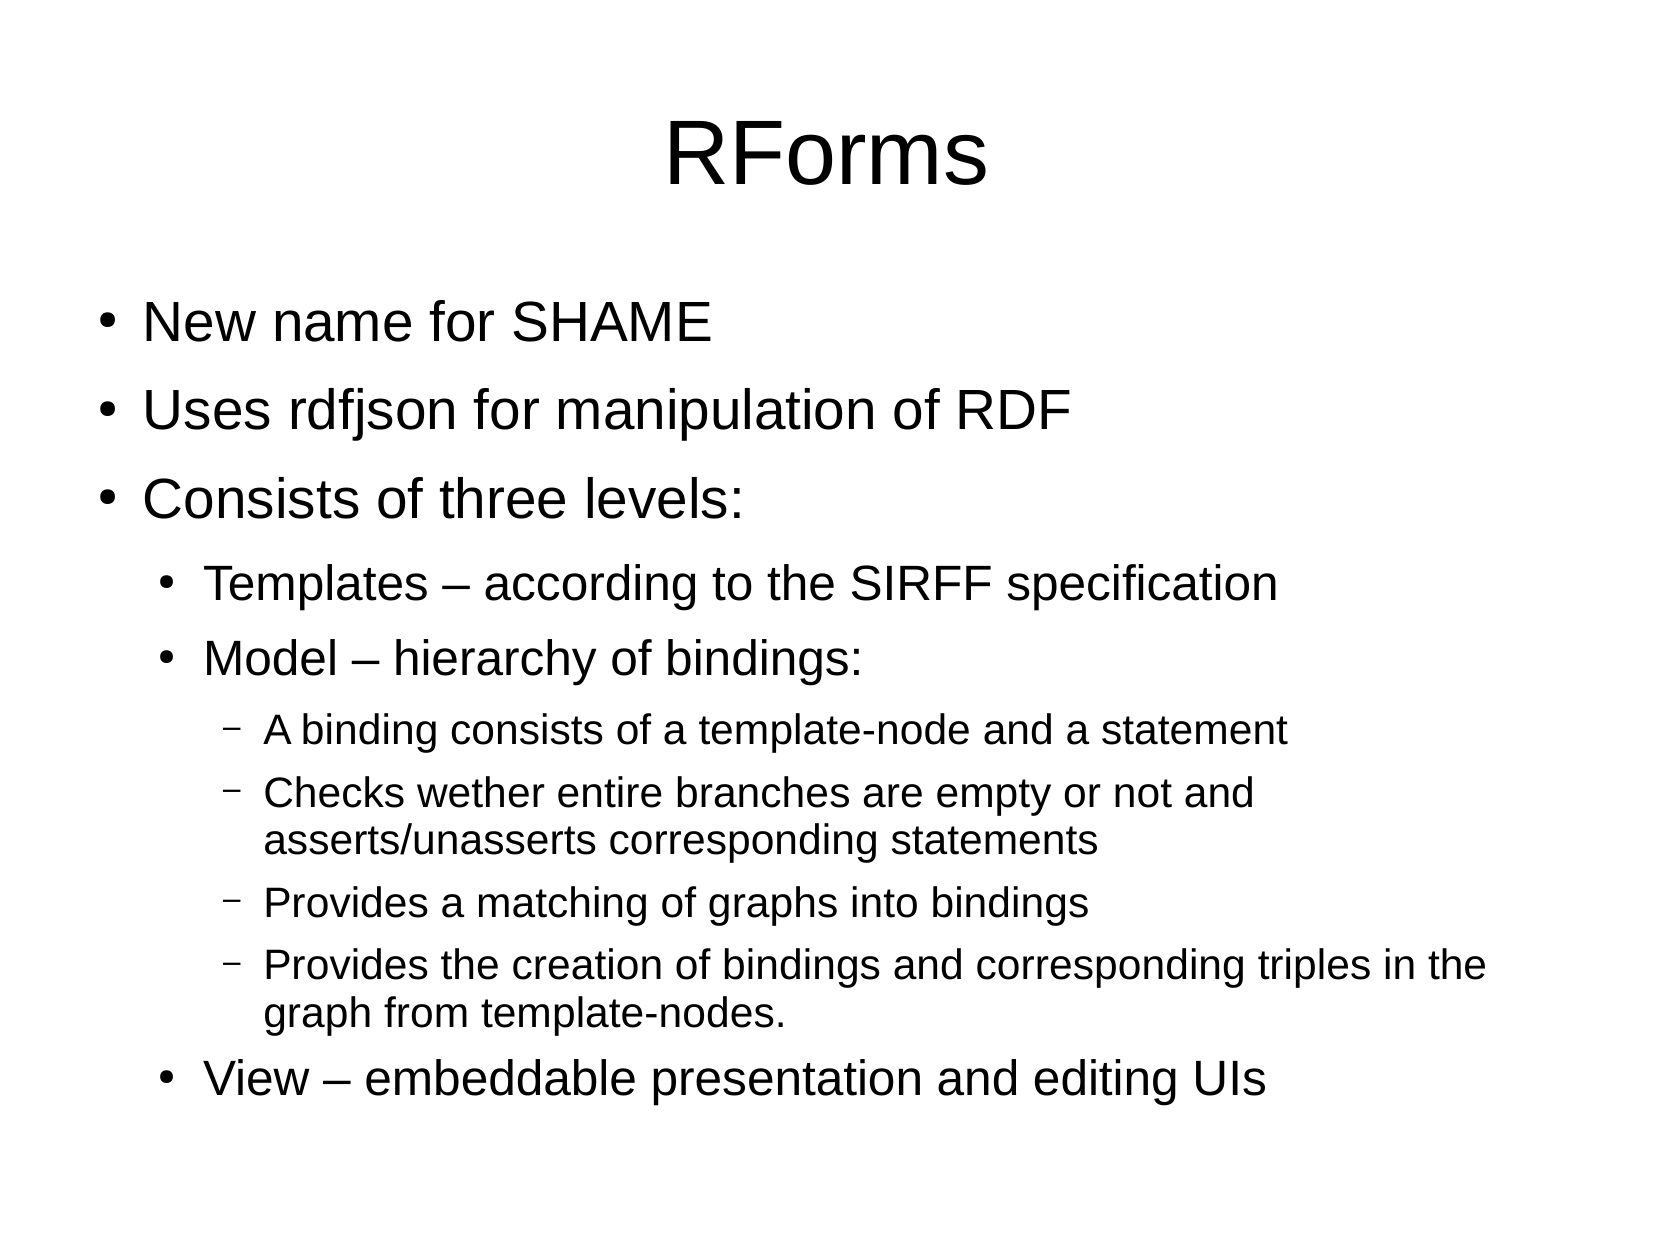

# RForms
New name for SHAME
Uses rdfjson for manipulation of RDF
Consists of three levels:
Templates – according to the SIRFF specification
Model – hierarchy of bindings:
A binding consists of a template-node and a statement
Checks wether entire branches are empty or not and asserts/unasserts corresponding statements
Provides a matching of graphs into bindings
Provides the creation of bindings and corresponding triples in the graph from template-nodes.
View – embeddable presentation and editing UIs